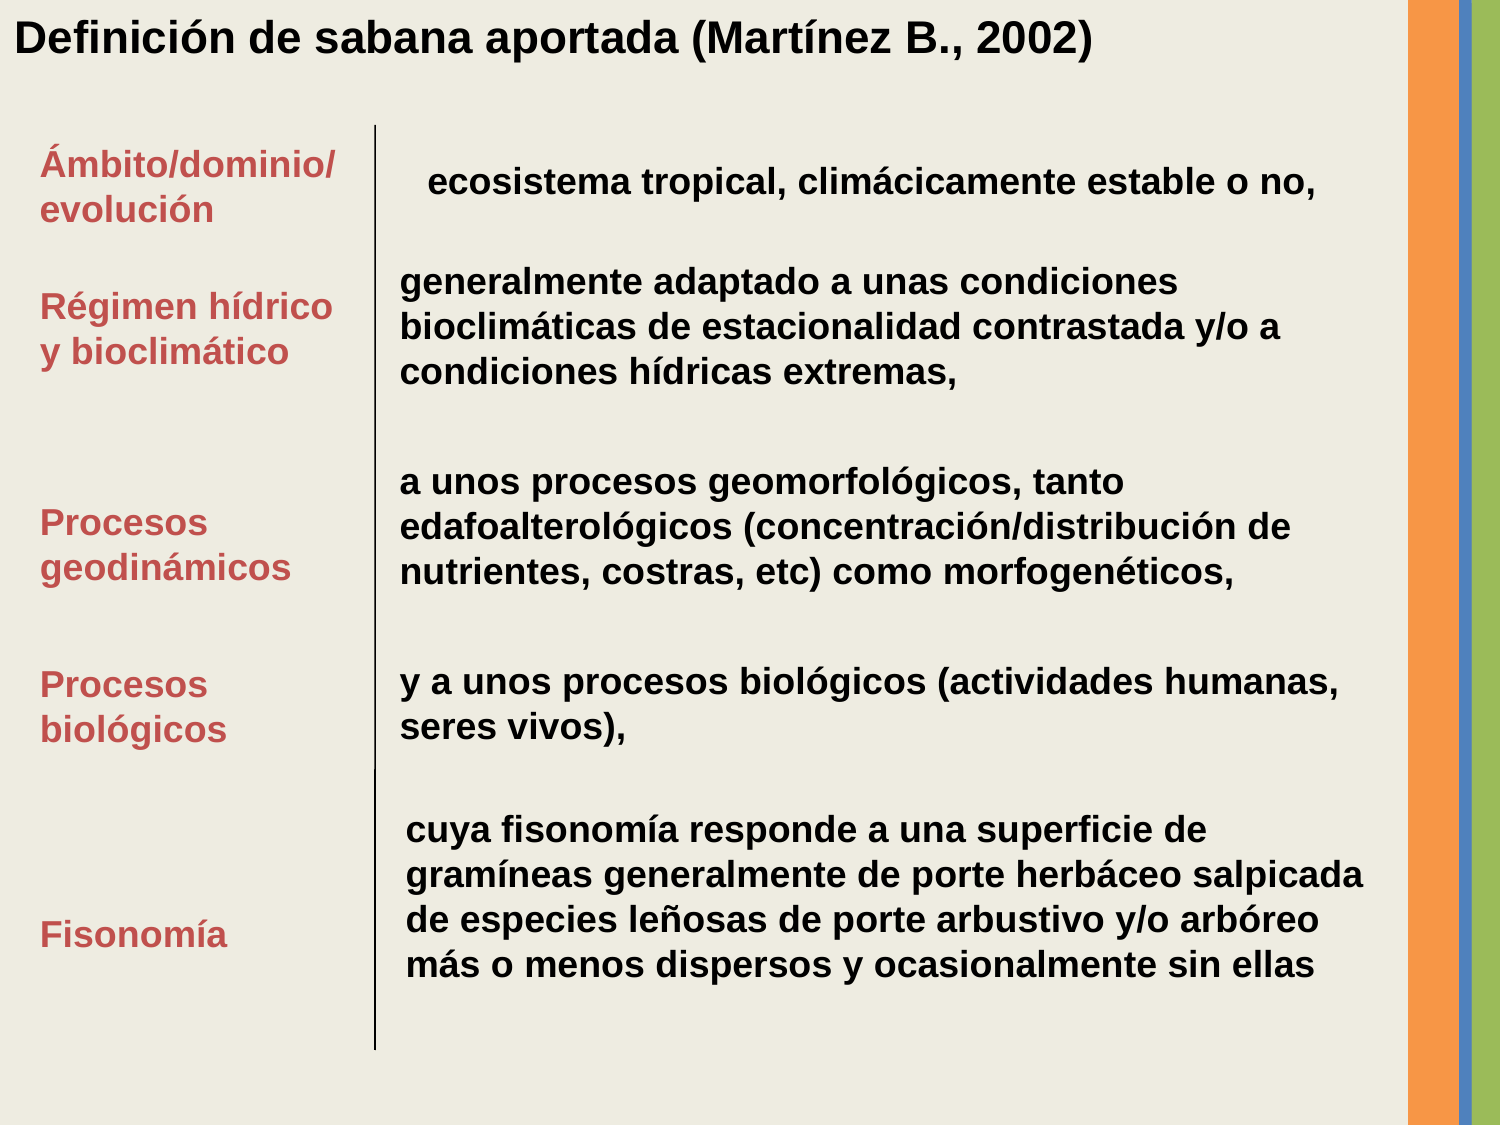

Definición de sabana aportada (Martínez B., 2002)
Ámbito/dominio/
evolución
ecosistema tropical, climácicamente estable o no,
generalmente adaptado a unas condiciones bioclimáticas de estacionalidad contrastada y/o a condiciones hídricas extremas,
a unos procesos geomorfológicos, tanto edafoalterológicos (concentración/distribución de nutrientes, costras, etc) como morfogenéticos,
y a unos procesos biológicos (actividades humanas, seres vivos),
Régimen hídrico y bioclimático
Procesos geodinámicos
Procesos biológicos
cuya fisonomía responde a una superficie de gramíneas generalmente de porte herbáceo salpicada de especies leñosas de porte arbustivo y/o arbóreo más o menos dispersos y ocasionalmente sin ellas
Fisonomía